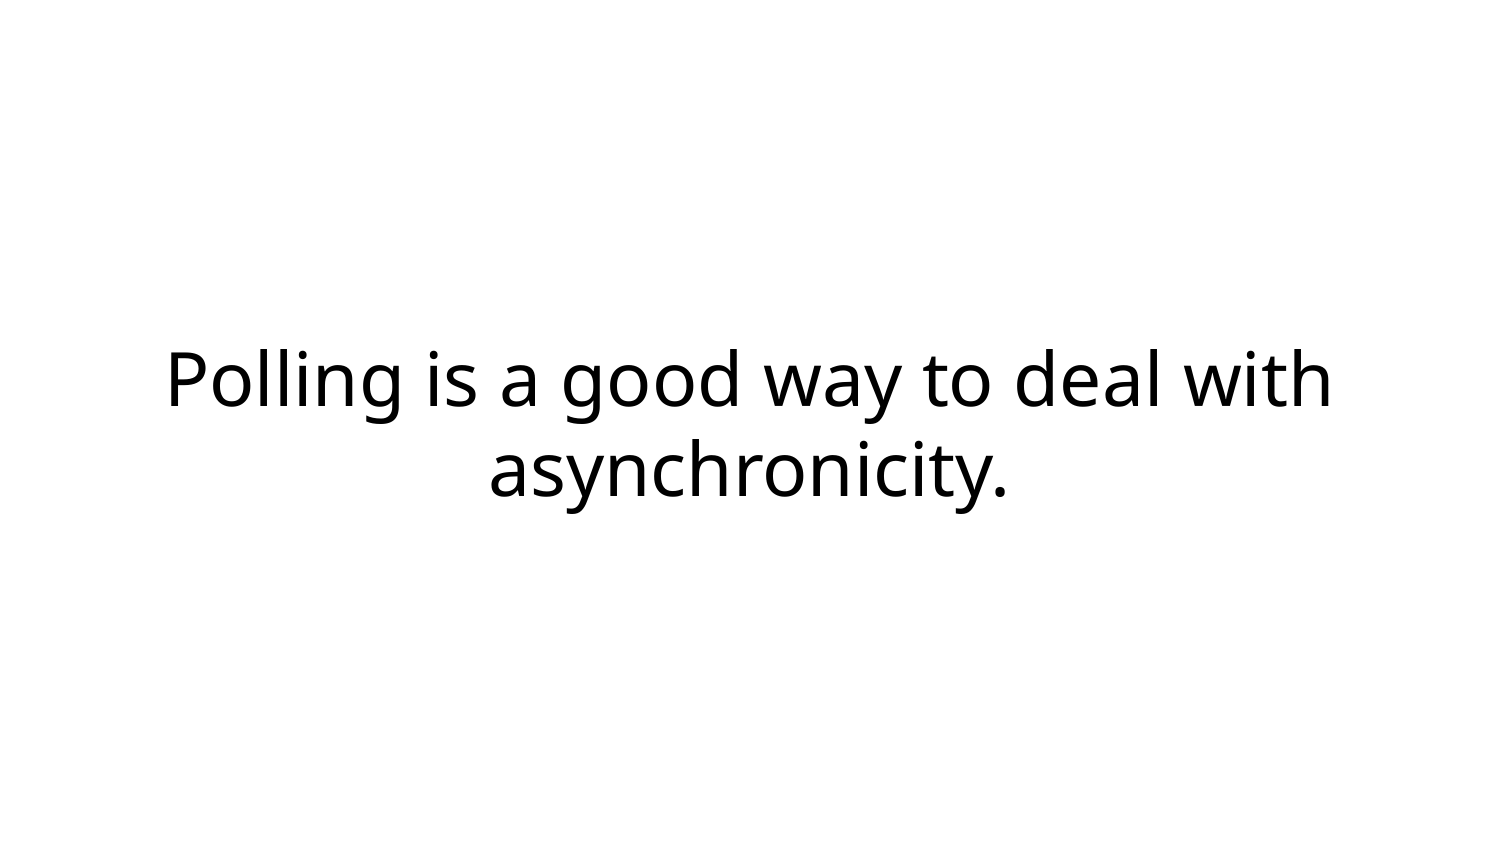

# Polling is a good way to deal with asynchronicity.